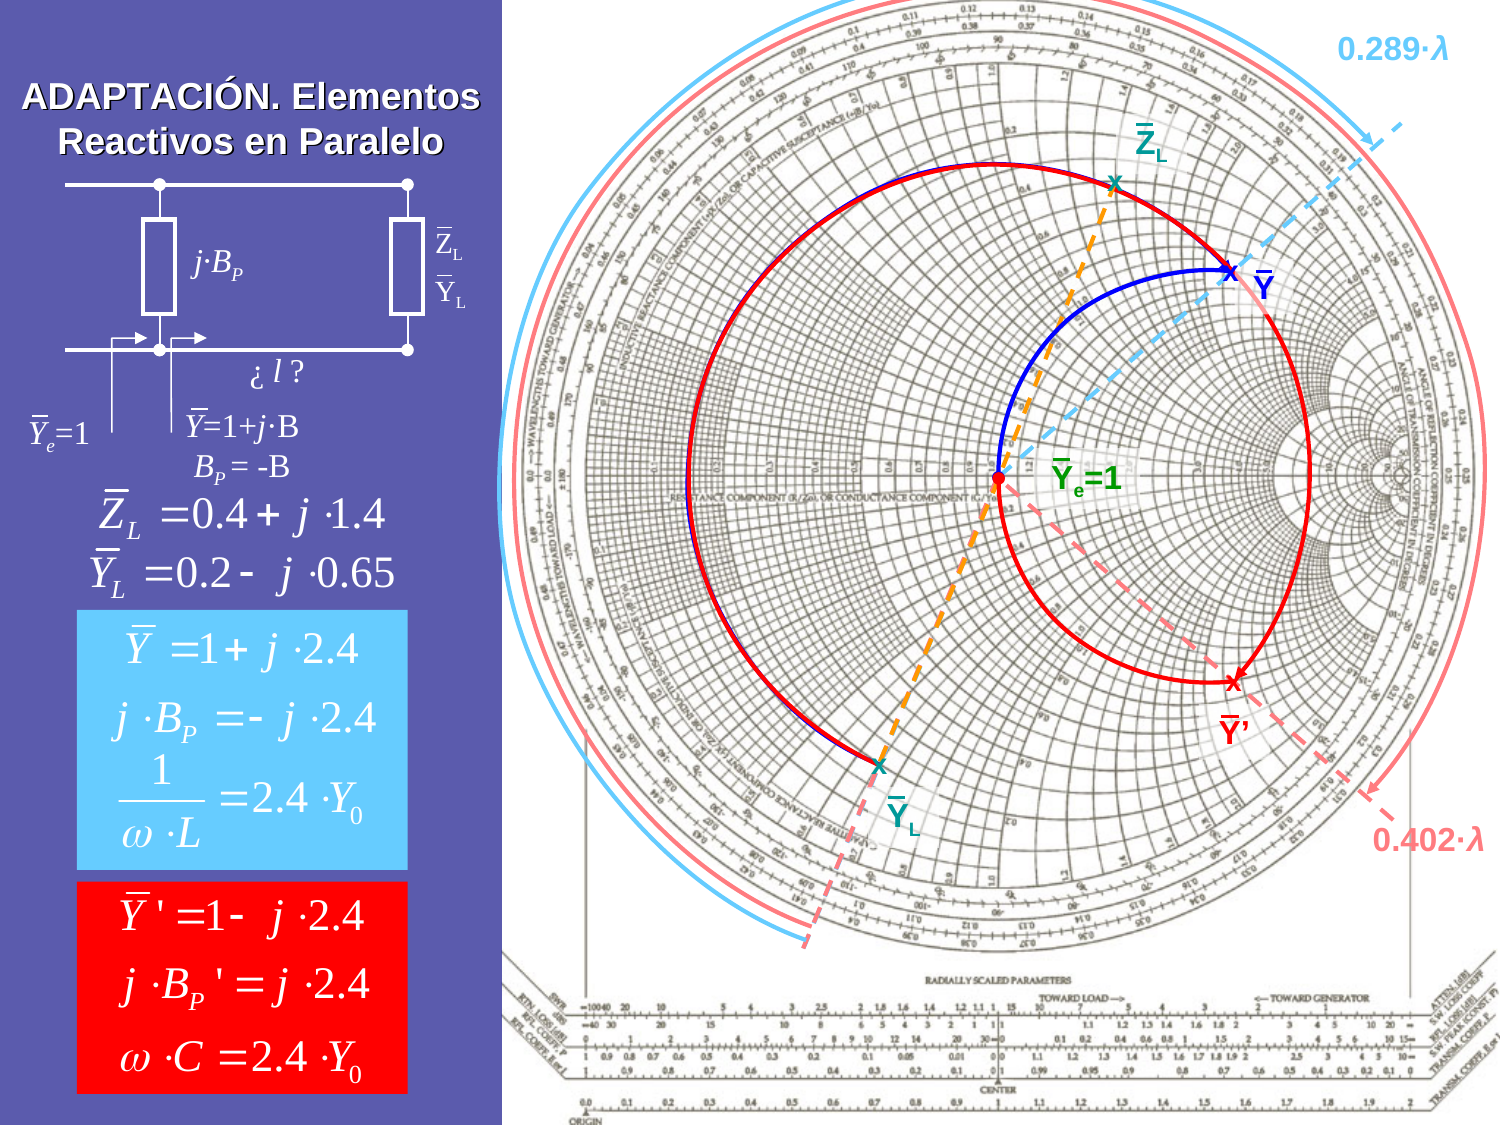

ADAPTACIÓN. Elementos Reactivos en Paralelo
0.289·λ
ZL
x
ZL
j∙BP
x
Y
YL
¿ l ?
Y=1+j·B
BP = -B
Ye=1
Ye=1
x
Y’
x
YL
0.402·λ